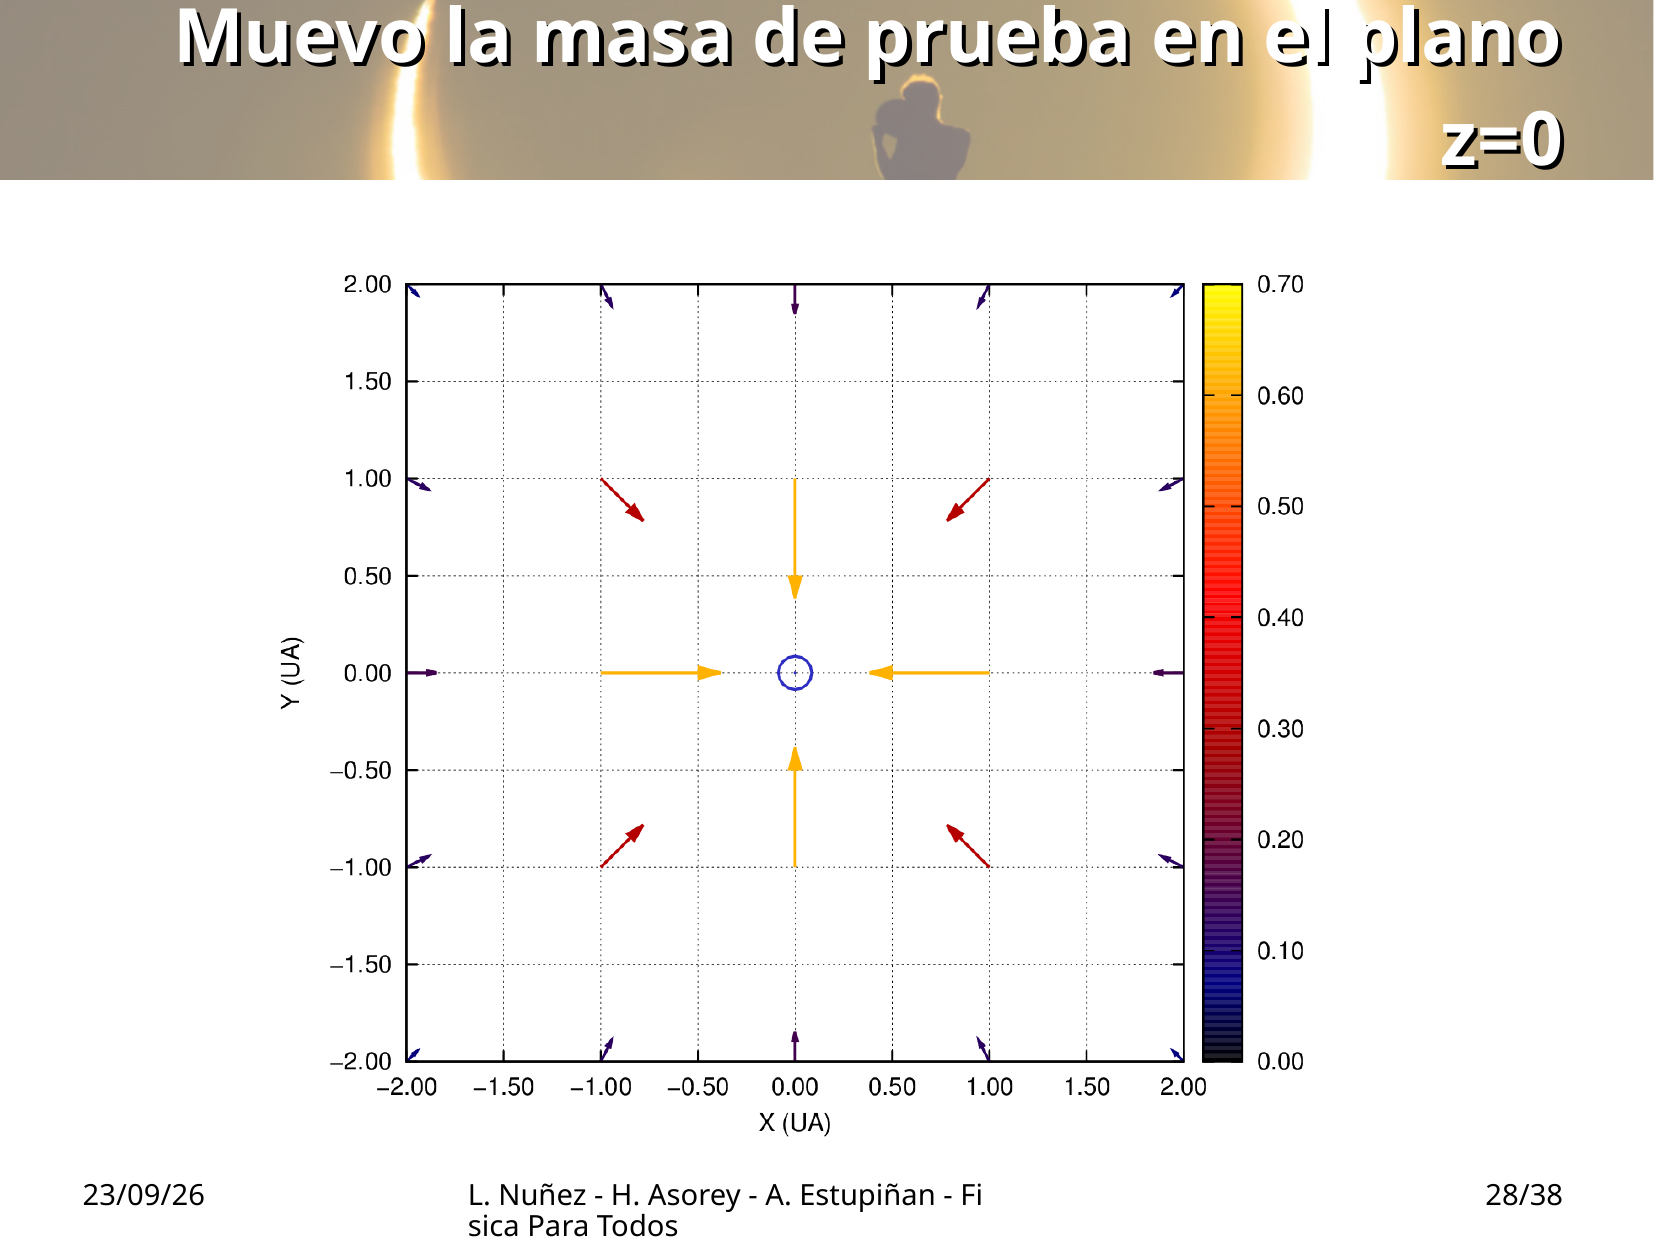

# Muevo la masa de prueba en el plano z=0
L. Nuñez - H. Asorey - A. Estupiñan - Fisica Para Todos
28